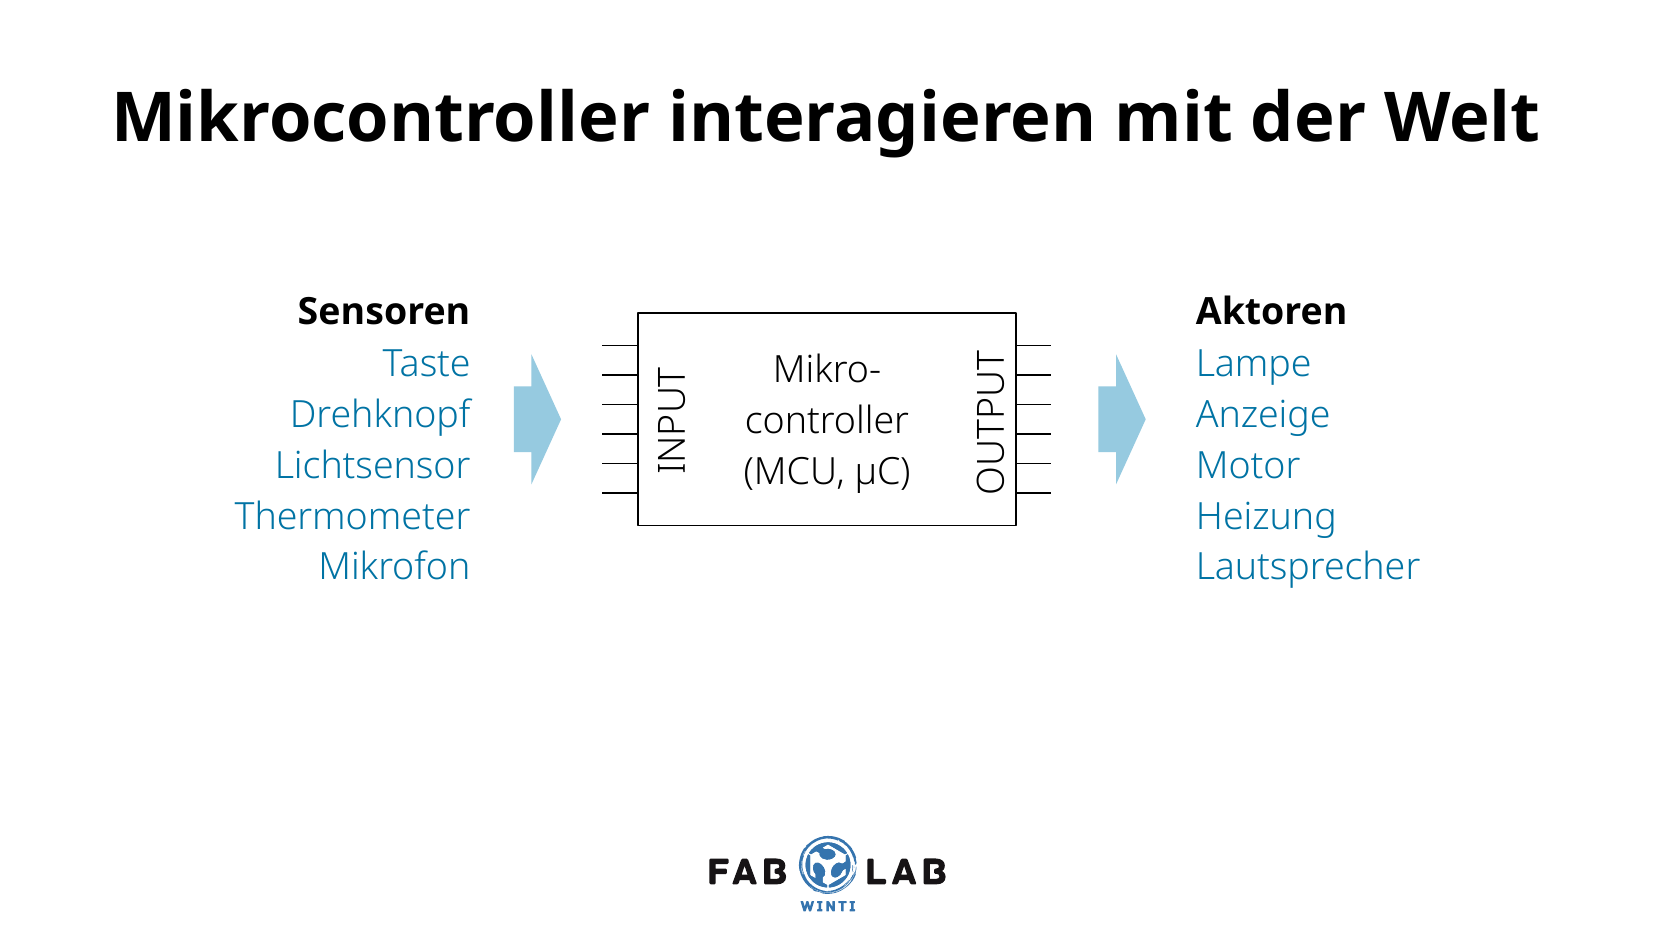

# Mikrocontroller interagieren mit der Welt
Sensoren
Taste
Drehknopf
Lichtsensor
Thermometer
Mikrofon
Aktoren
Lampe
Anzeige
Motor
Heizung
Lautsprecher
Mikro-
controller
(MCU, µC)
INPUT
OUTPUT